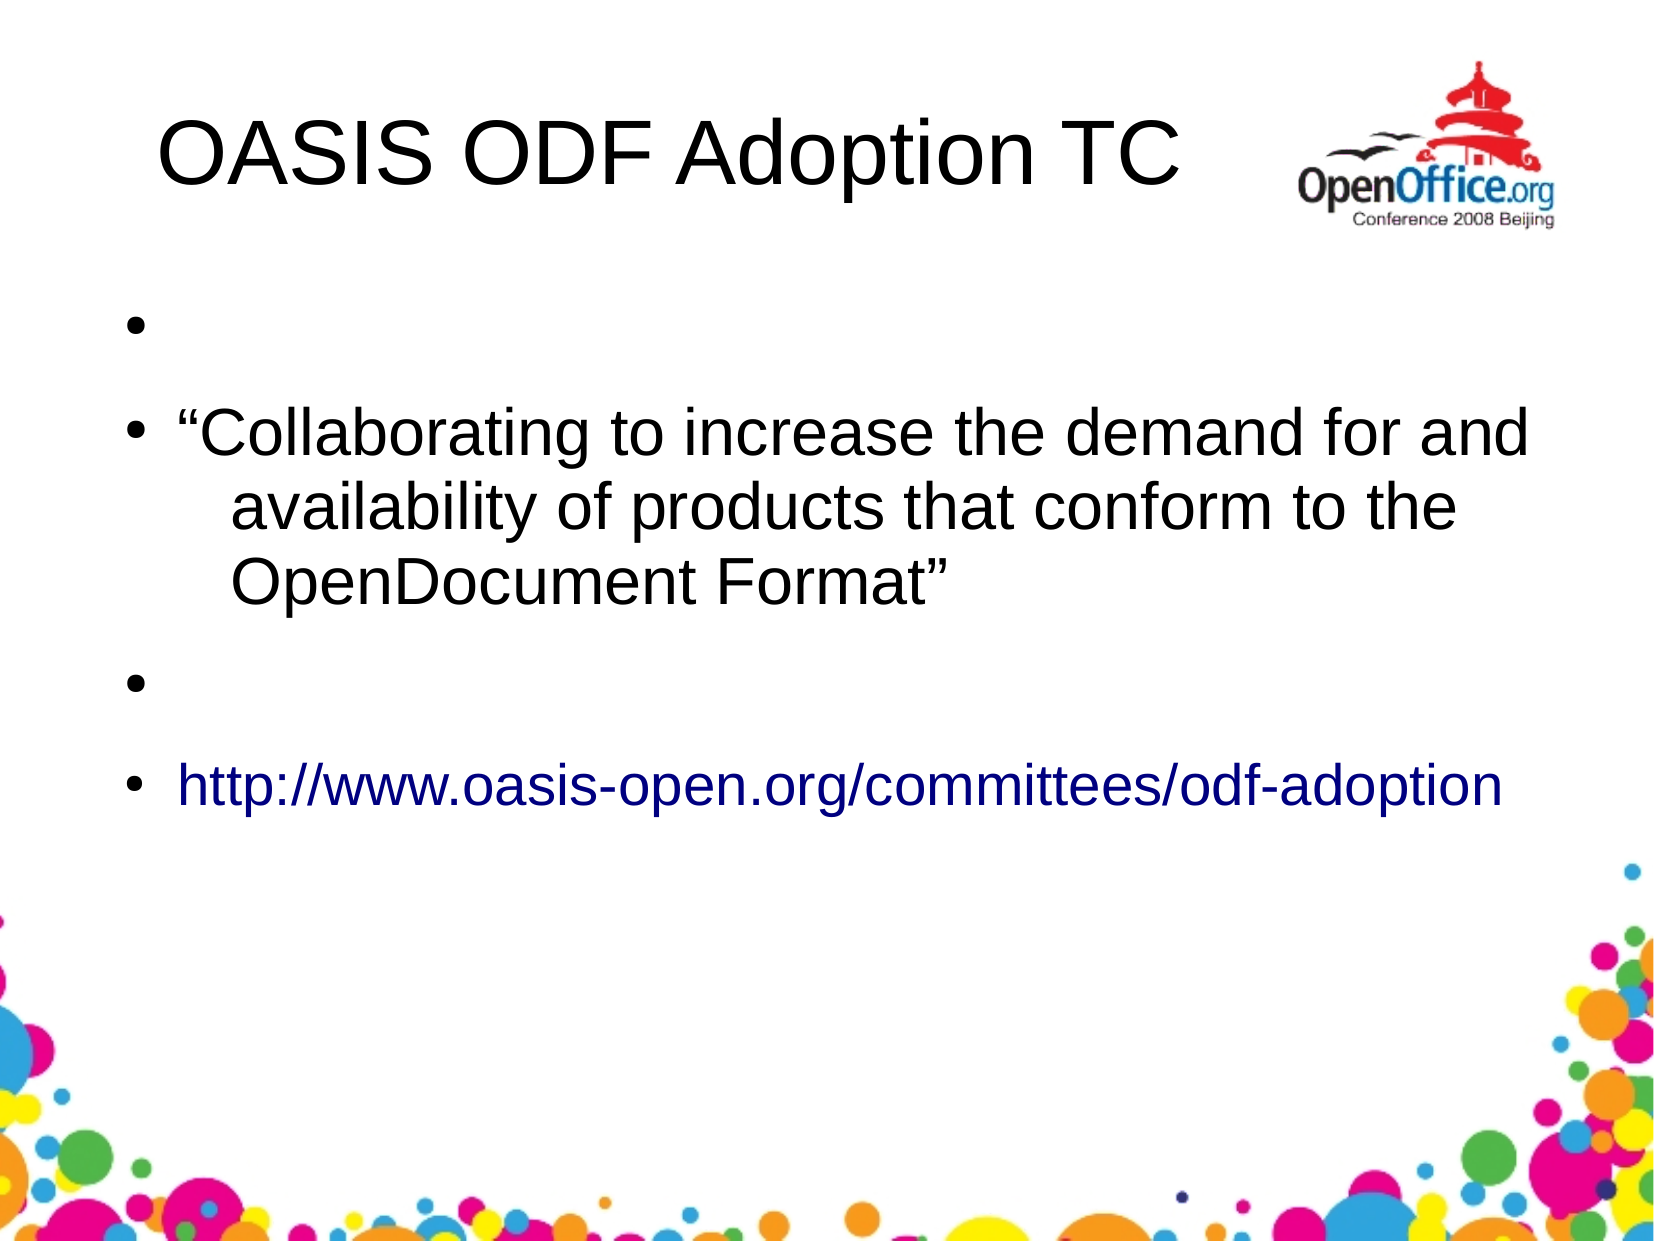

# OASIS ODF Adoption TC
“Collaborating to increase the demand for and availability of products that conform to the OpenDocument Format”
http://www.oasis-open.org/committees/odf-adoption